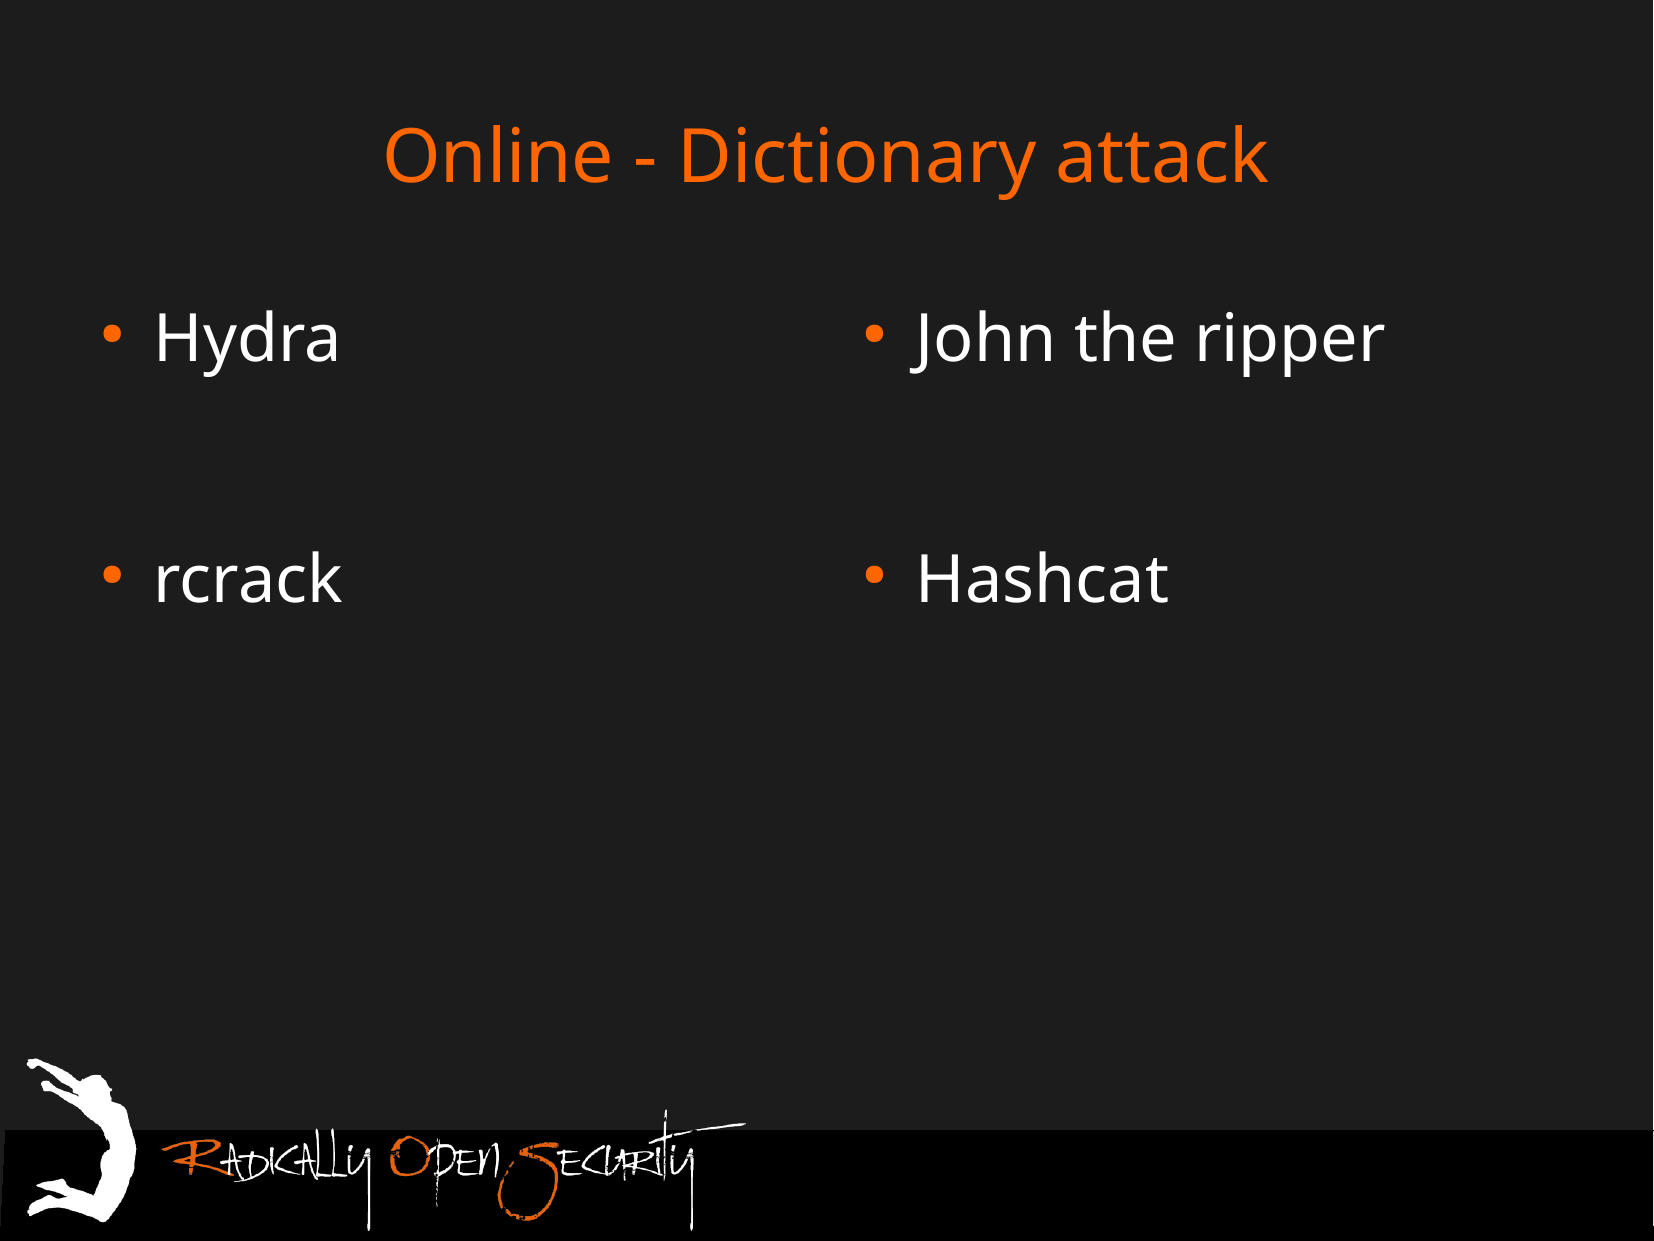

# Online - Dictionary attack
Hydra
rcrack
John the ripper
Hashcat